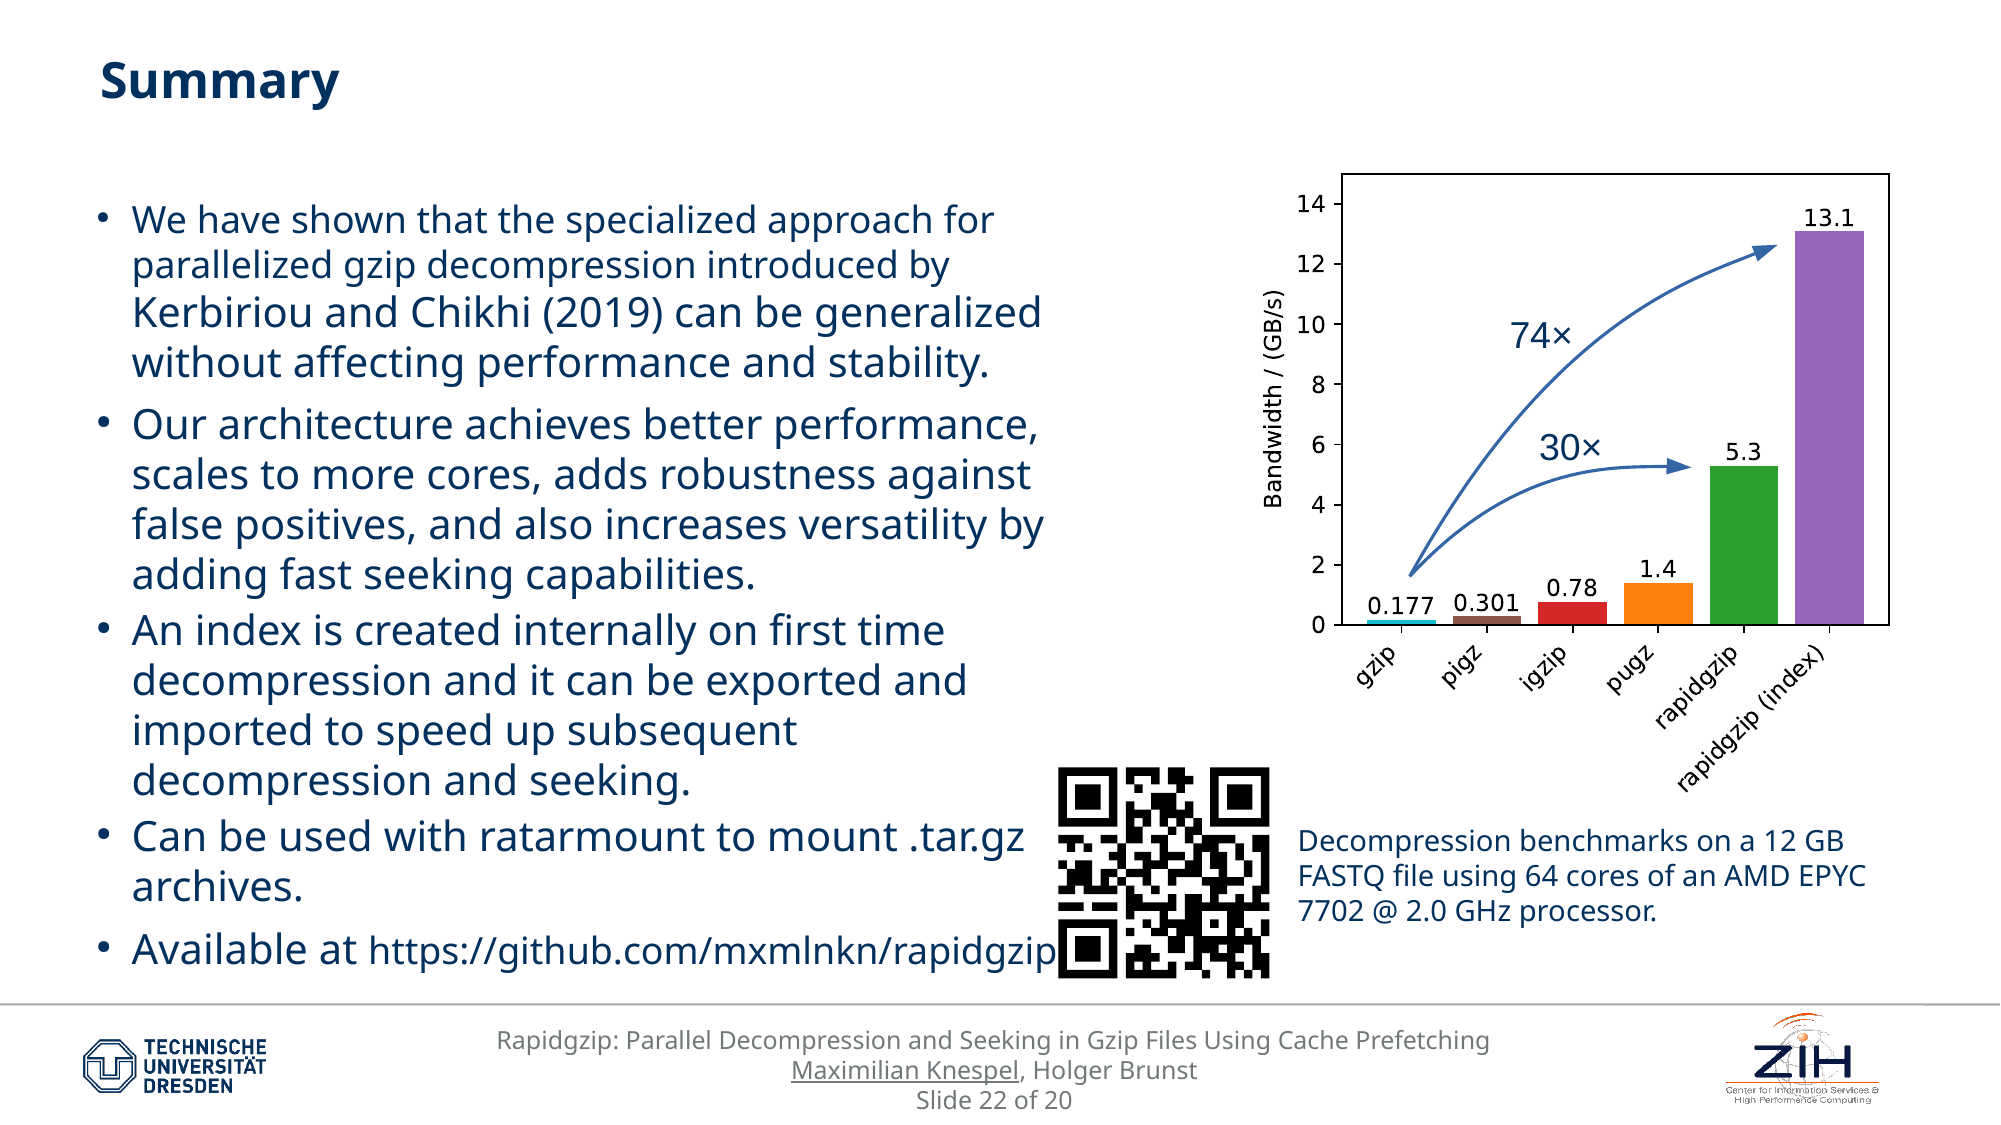

Summary
# We have shown that the specialized approach for parallelized gzip decompression introduced by Kerbiriou and Chikhi (2019) can be generalized without affecting performance and stability.
Our architecture achieves better performance, scales to more cores, adds robustness against false positives, and also increases versatility by adding fast seeking capabilities.
An index is created internally on first time decompression and it can be exported and imported to speed up subsequent decompression and seeking.
Can be used with ratarmount to mount .tar.gz archives.
Available at https://github.com/mxmlnkn/rapidgzip
74×
30×
Decompression benchmarks on a 12 GB FASTQ file using 64 cores of an AMD EPYC 7702 @ 2.0 GHz processor.